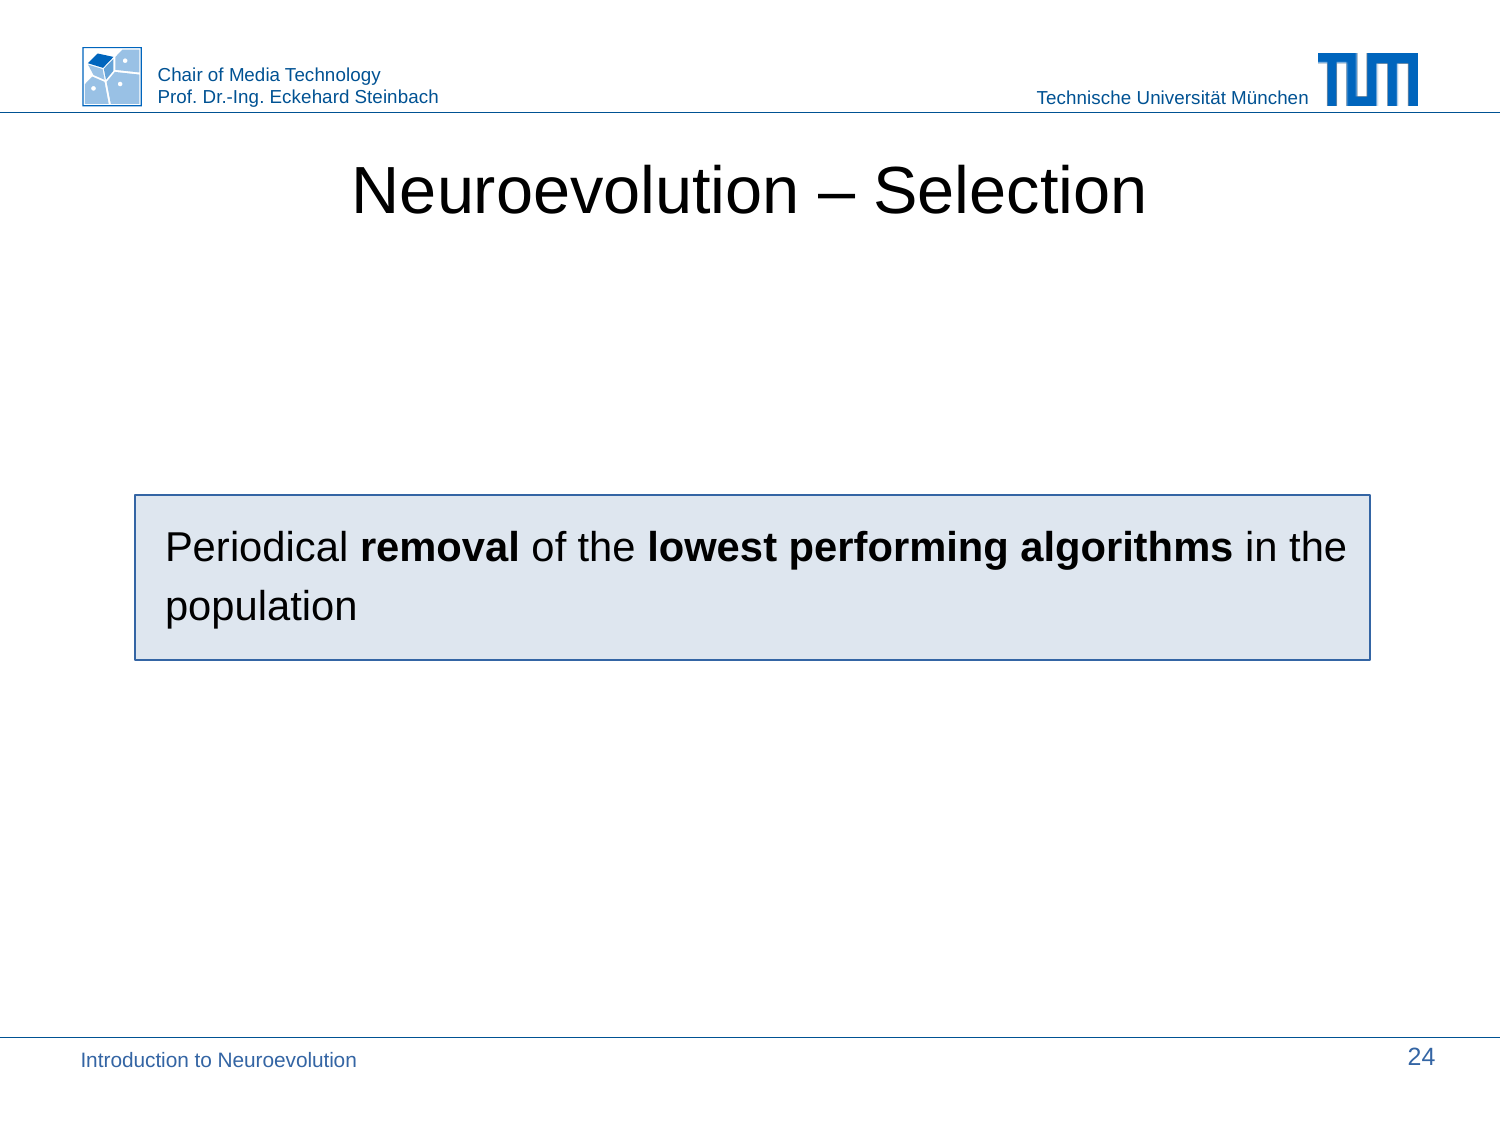

Neuroevolution – Selection
# Periodical removal of the lowest performing algorithms in the
 population
Introduction to Neuroevolution